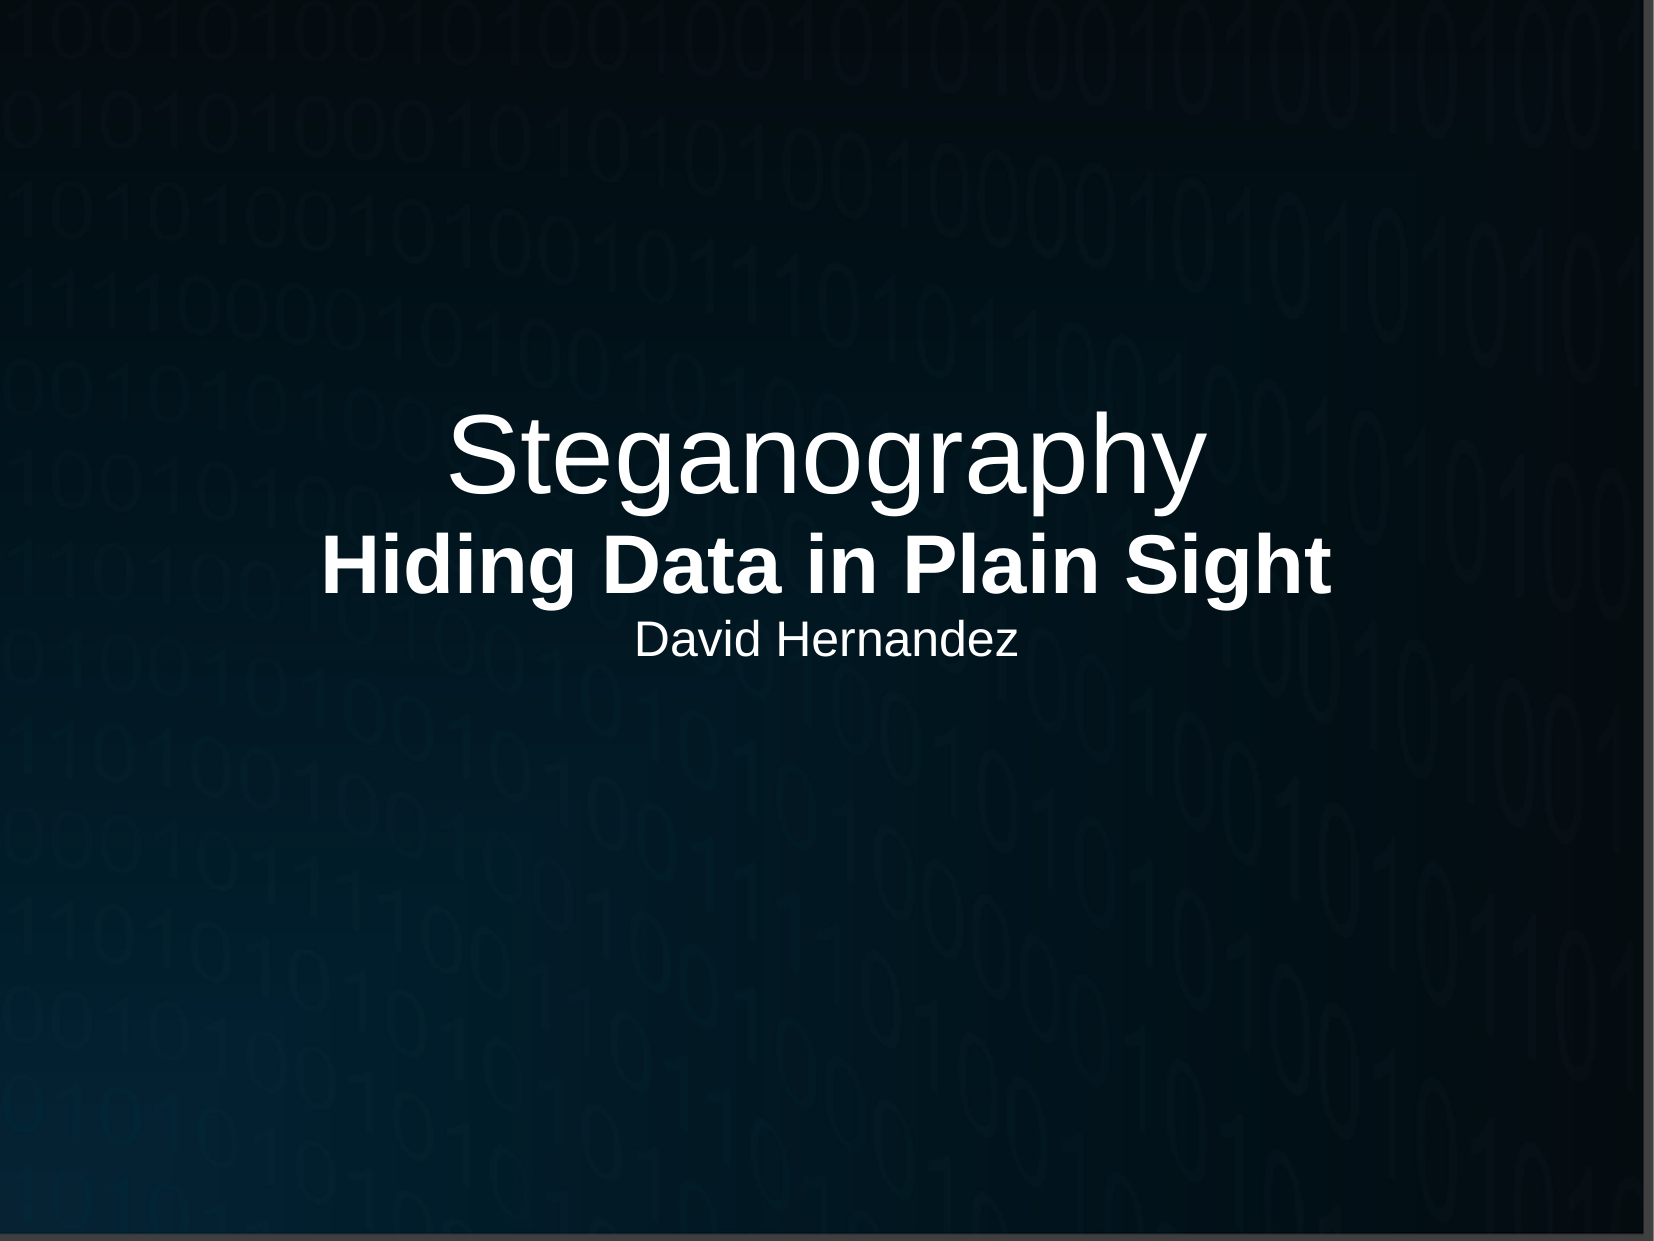

# Steganography
Hiding Data in Plain Sight
David Hernandez